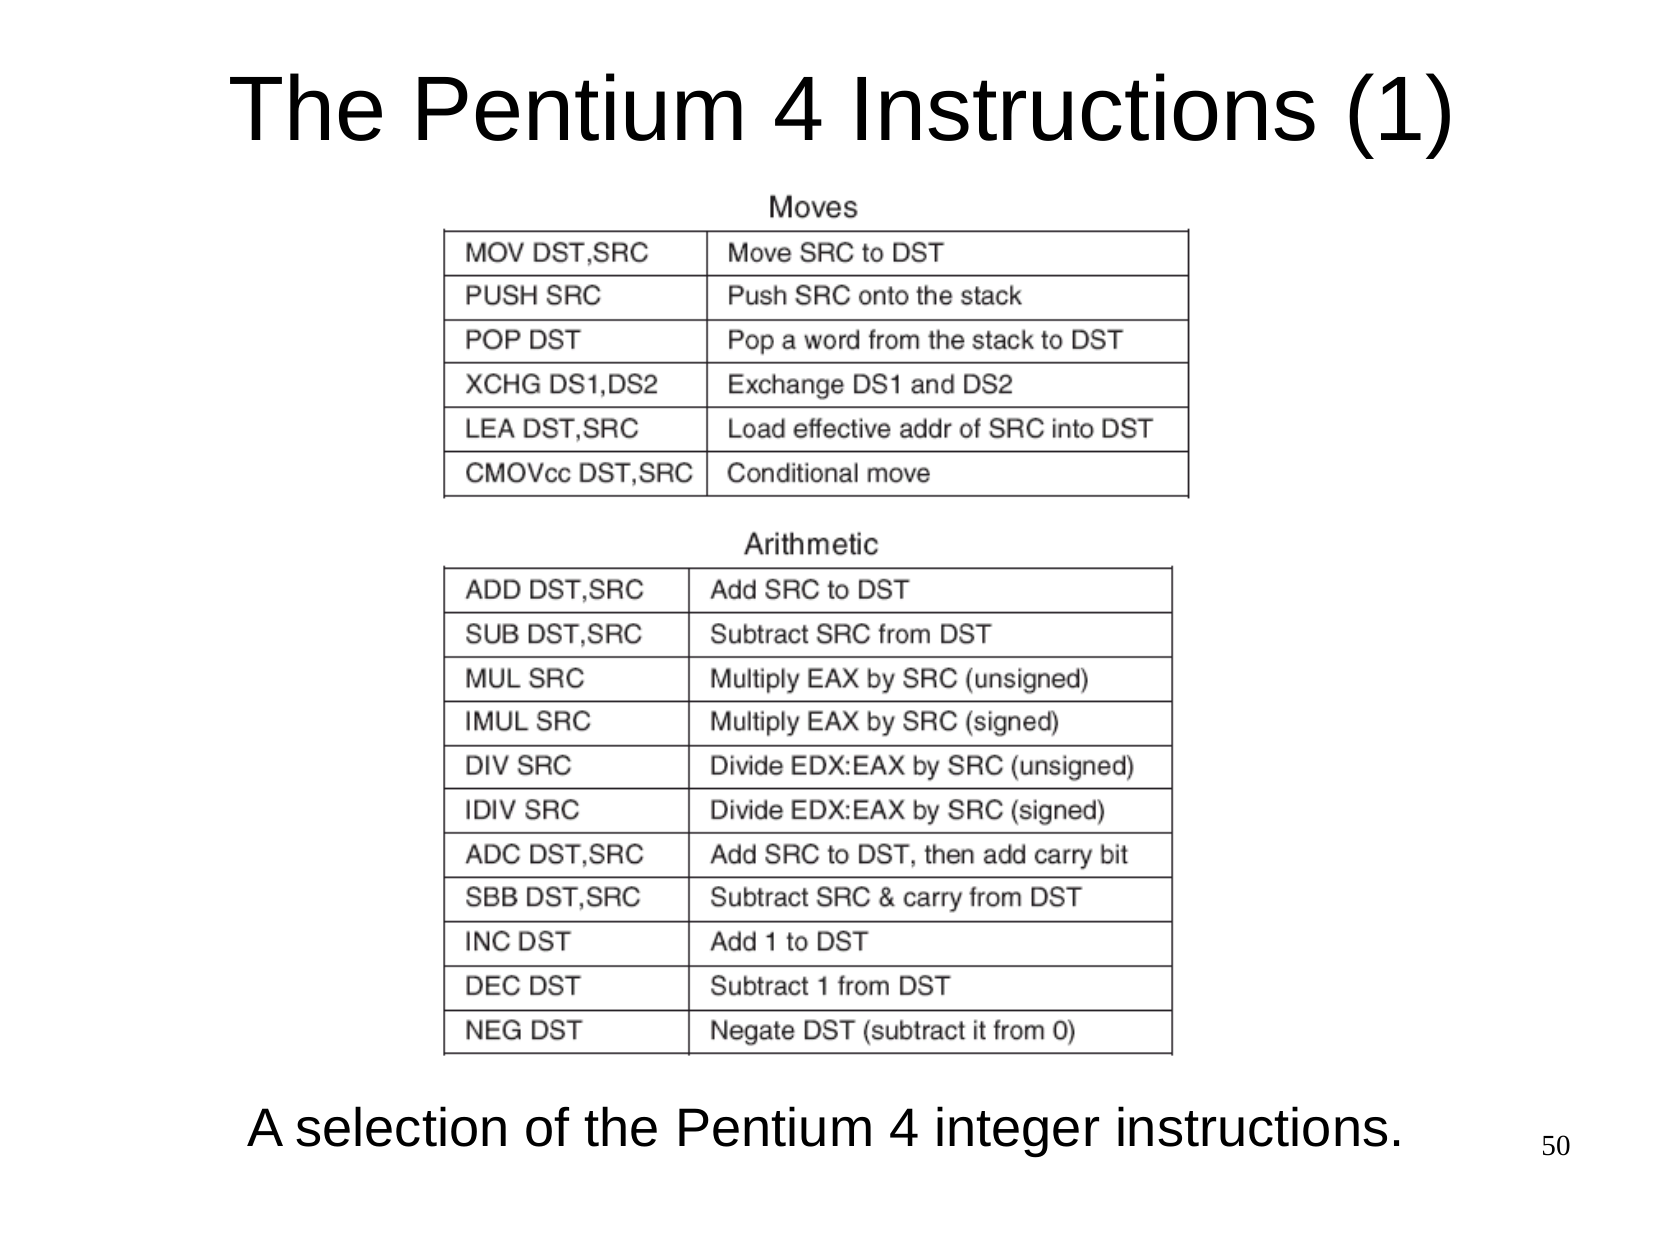

# The Pentium 4 Instructions (1)
A selection of the Pentium 4 integer instructions.
50